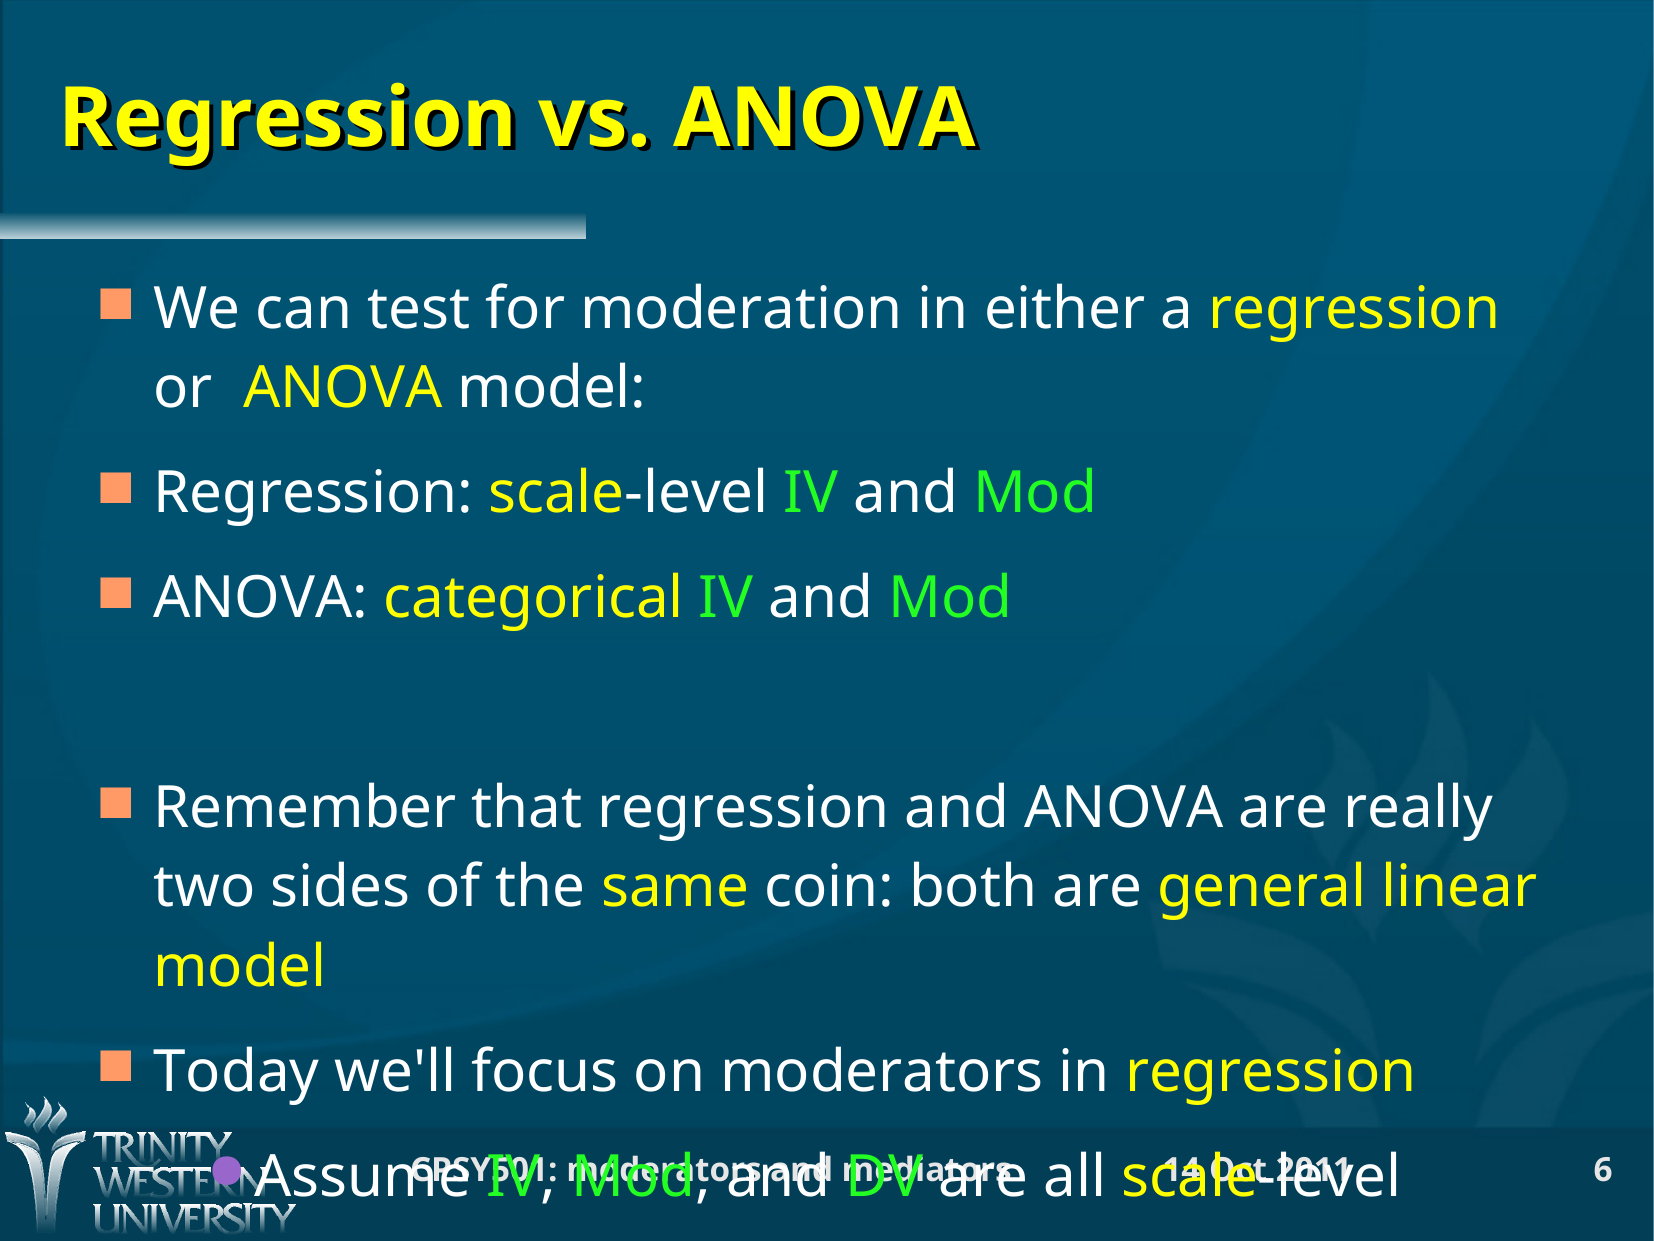

# Regression vs. ANOVA
We can test for moderation in either a regression or ANOVA model:
Regression: scale-level IV and Mod
ANOVA: categorical IV and Mod
Remember that regression and ANOVA are really two sides of the same coin: both are general linear model
Today we'll focus on moderators in regression
Assume IV, Mod, and DV are all scale-level
CPSY501: moderators and mediators
14 Oct 2011
6